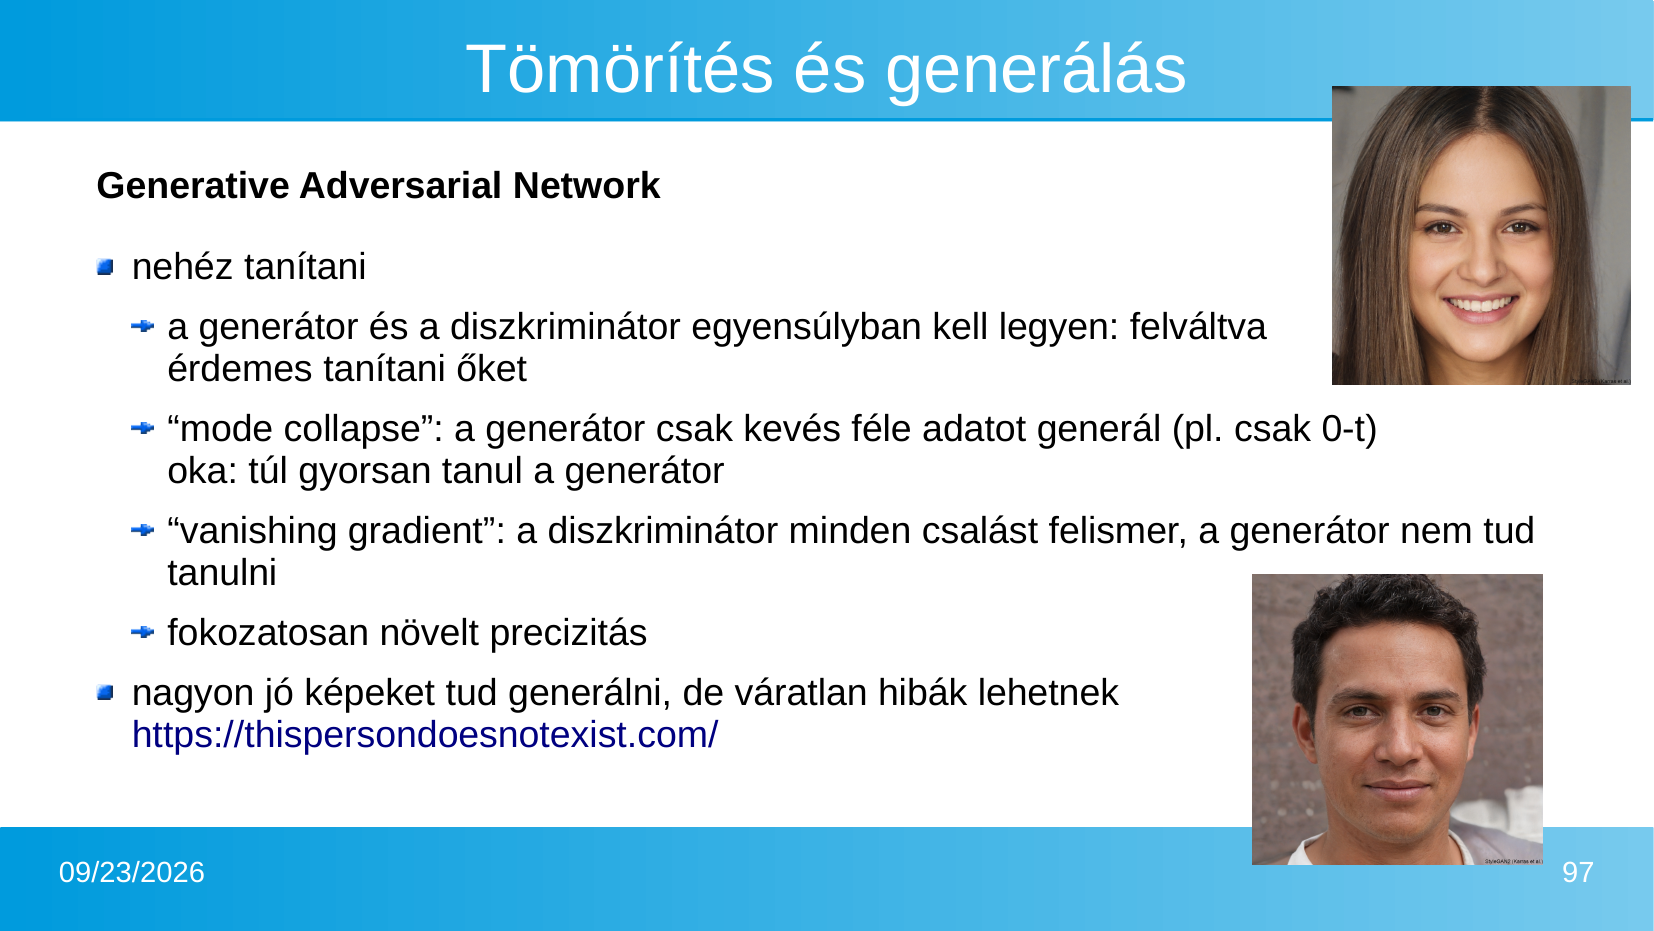

# Tömörítés és generálás
Generative Adversarial Network
nehéz tanítani
a generátor és a diszkriminátor egyensúlyban kell legyen: felváltva
érdemes tanítani őket
“mode collapse”: a generátor csak kevés féle adatot generál (pl. csak 0-t)
oka: túl gyorsan tanul a generátor
“vanishing gradient”: a diszkriminátor minden csalást felismer, a generátor nem tud tanulni
fokozatosan növelt precizitás
nagyon jó képeket tud generálni, de váratlan hibák lehetnek https://thispersondoesnotexist.com/
97